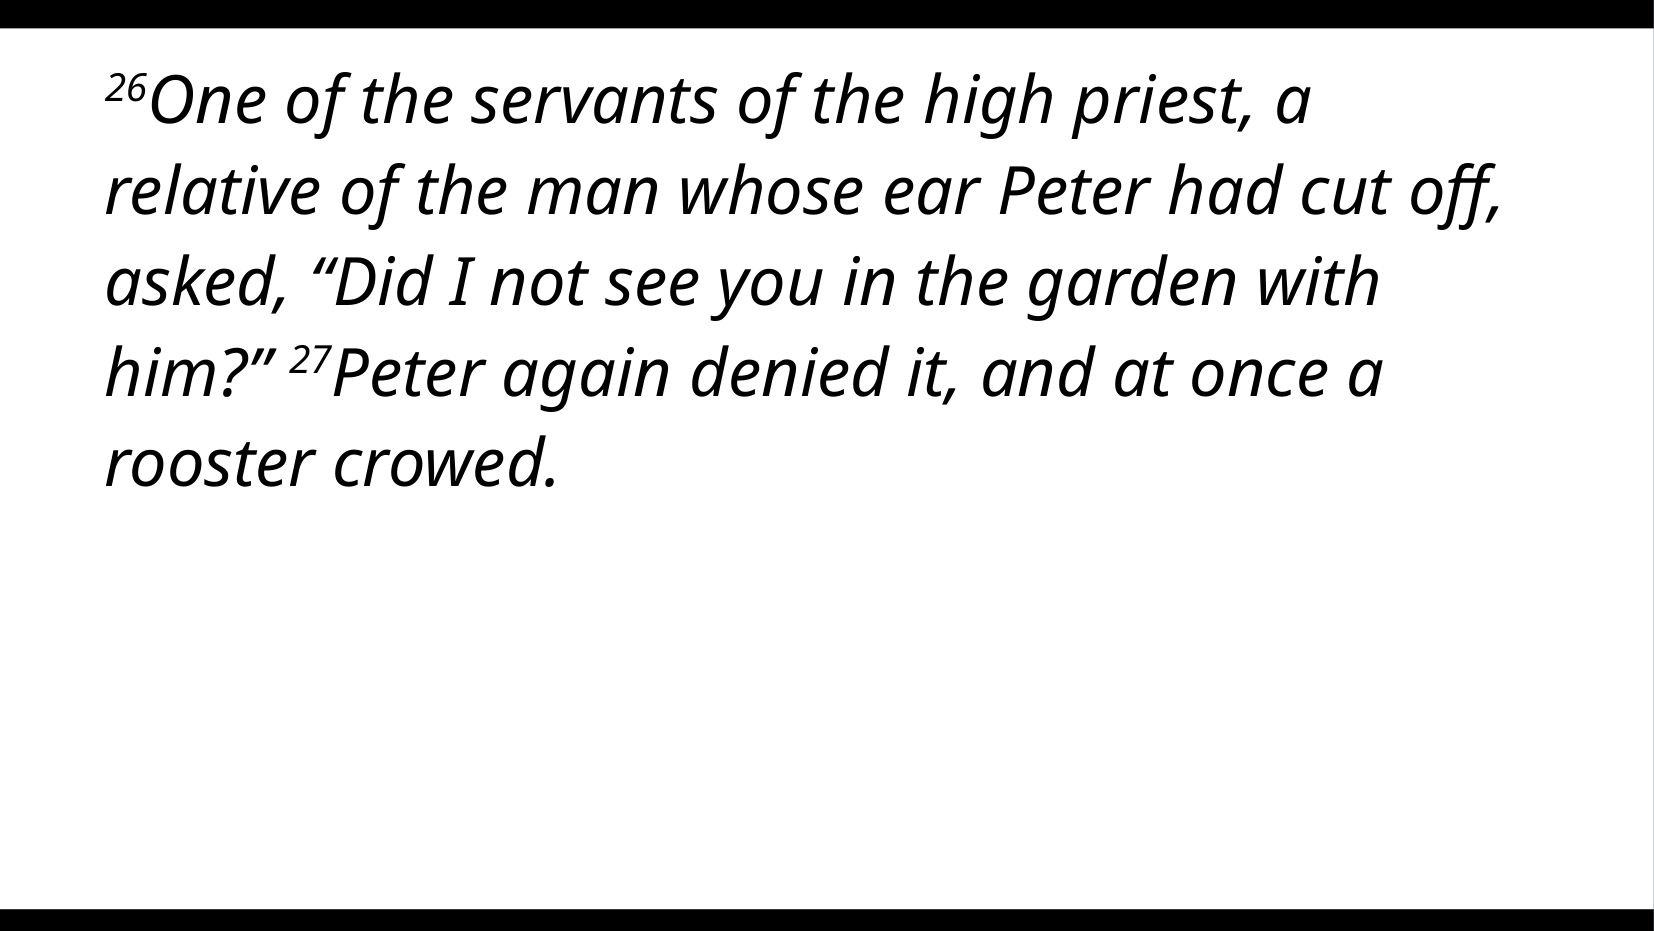

26One of the servants of the high priest, a relative of the man whose ear Peter had cut off, asked, “Did I not see you in the garden with him?” 27Peter again denied it, and at once a rooster crowed.